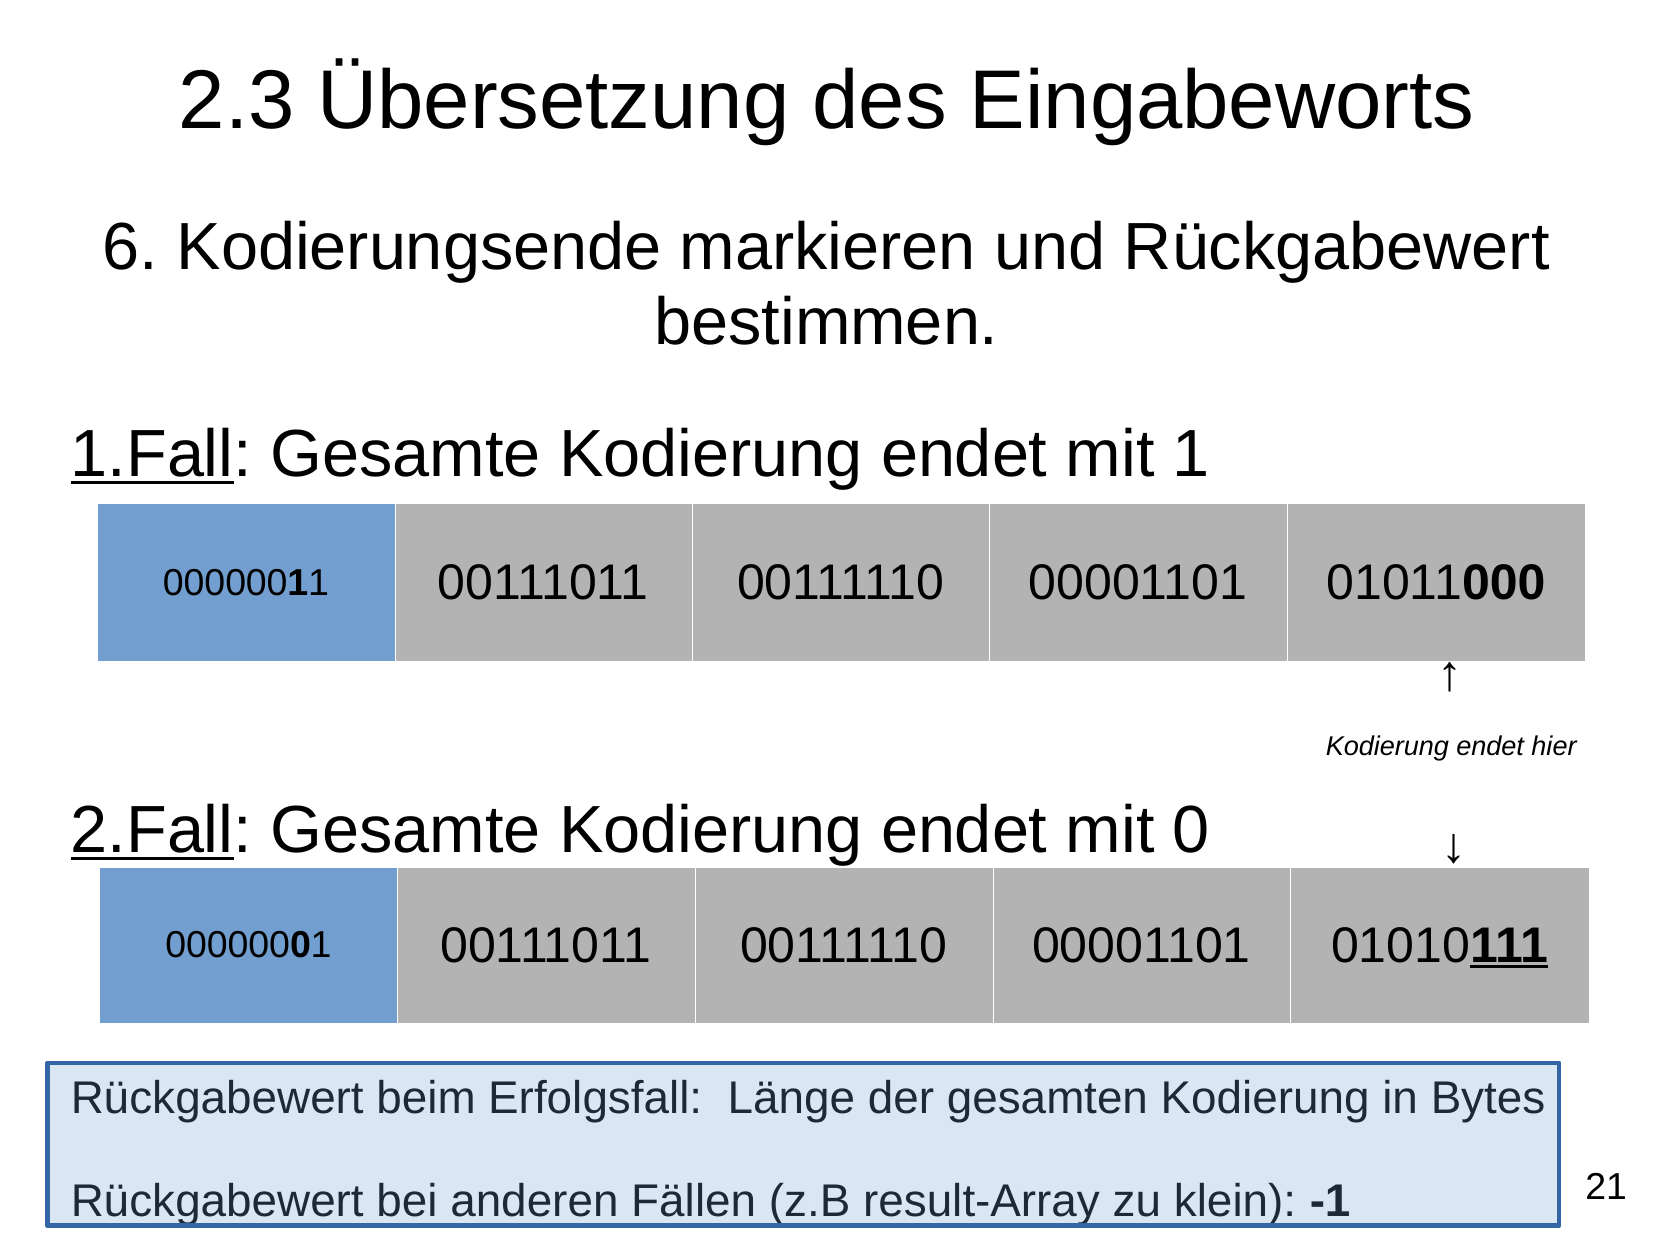

2.3 Übersetzung des Eingabeworts
6. Kodierungsende markieren und Rückgabewert bestimmen.
# 1.Fall: Gesamte Kodierung endet mit 1
2.Fall: Gesamte Kodierung endet mit 0
Rückgabewert beim Erfolgsfall: Länge der gesamten Kodierung in Bytes
Rückgabewert bei anderen Fällen (z.B result-Array zu klein): -1
| 00000011 | 00111011 | 00111110 | 00001101 | 01011000 |
| --- | --- | --- | --- | --- |
 ↑
Kodierung endet hier
	 ↓
| 00000001 | 00111011 | 00111110 | 00001101 | 01010111 |
| --- | --- | --- | --- | --- |